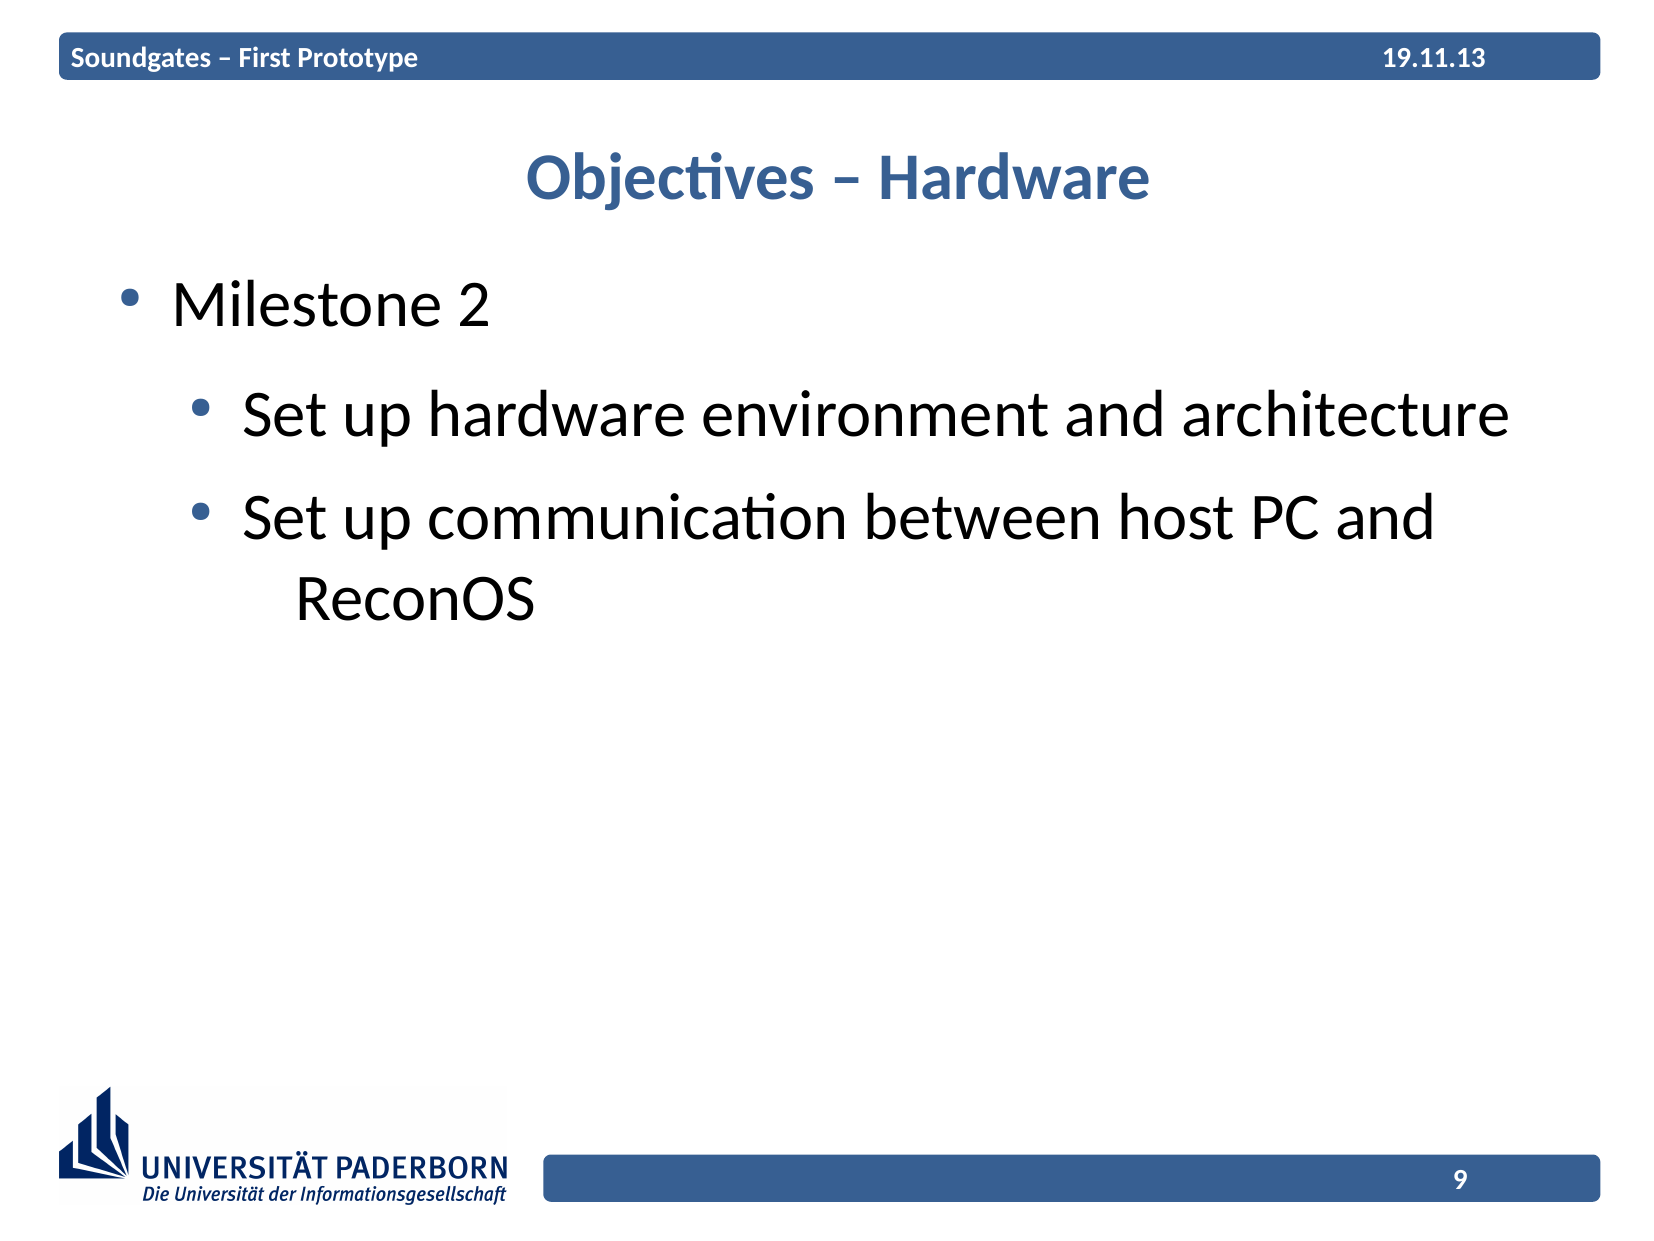

Soundgates – First Prototype
19.11.13
# Objectives – Hardware
Milestone 2
Set up hardware environment and architecture
Set up communication between host PC and ReconOS